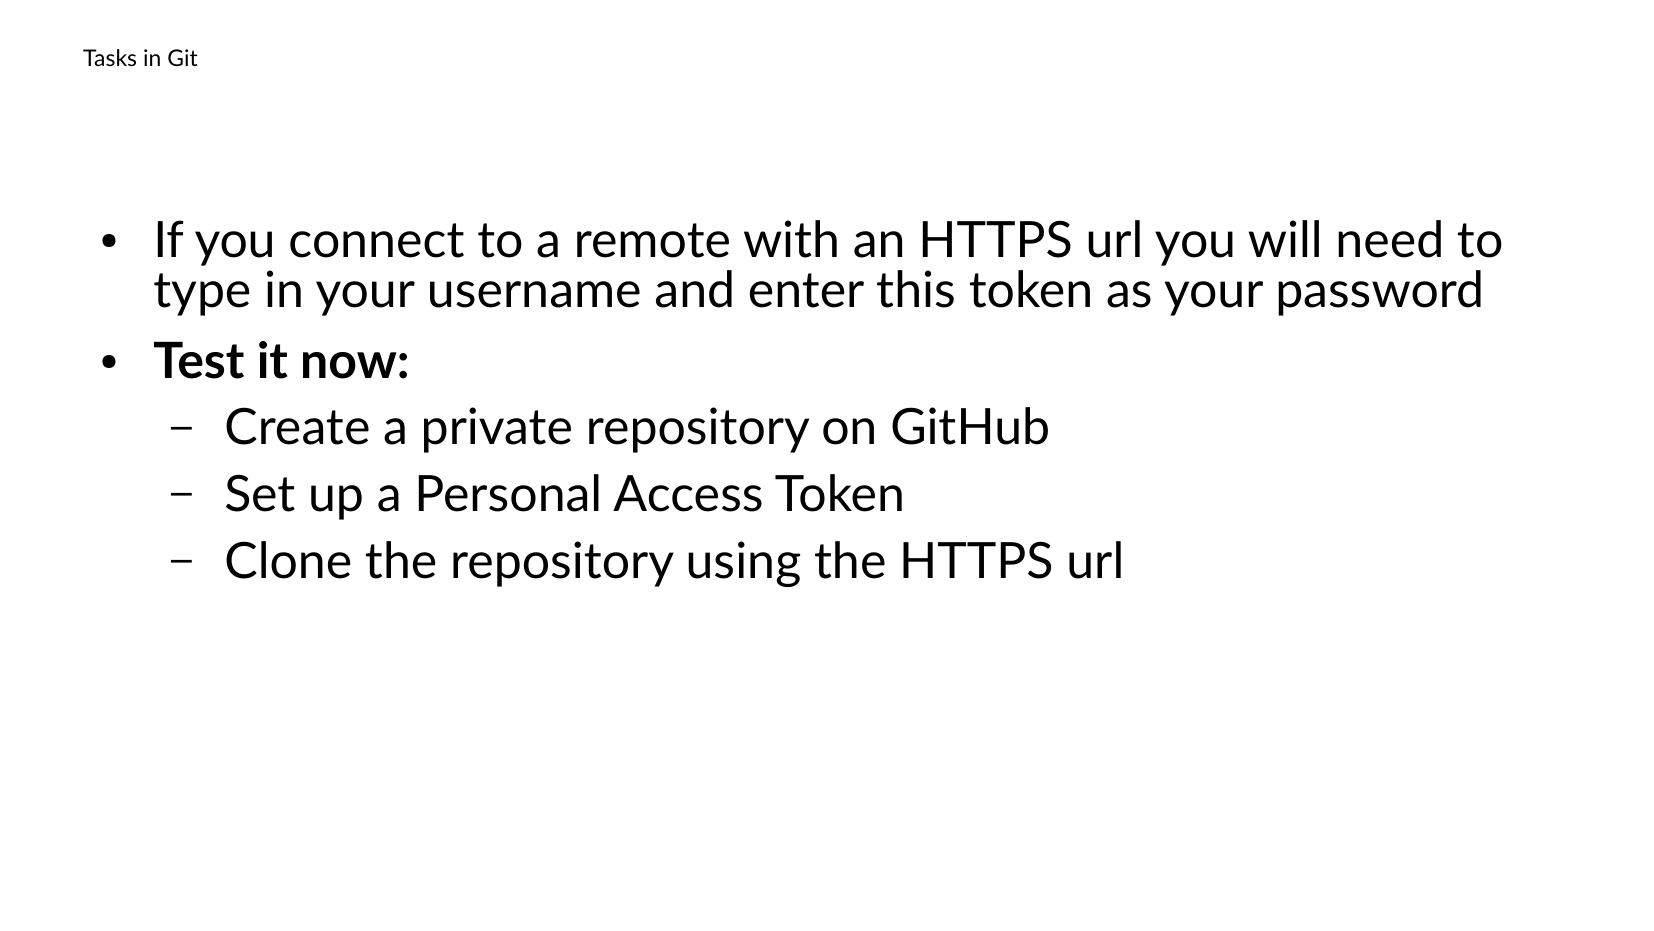

# Tasks in Git
If you connect to a remote with an HTTPS url you will need to type in your username and enter this token as your password
Test it now:
Create a private repository on GitHub
Set up a Personal Access Token
Clone the repository using the HTTPS url